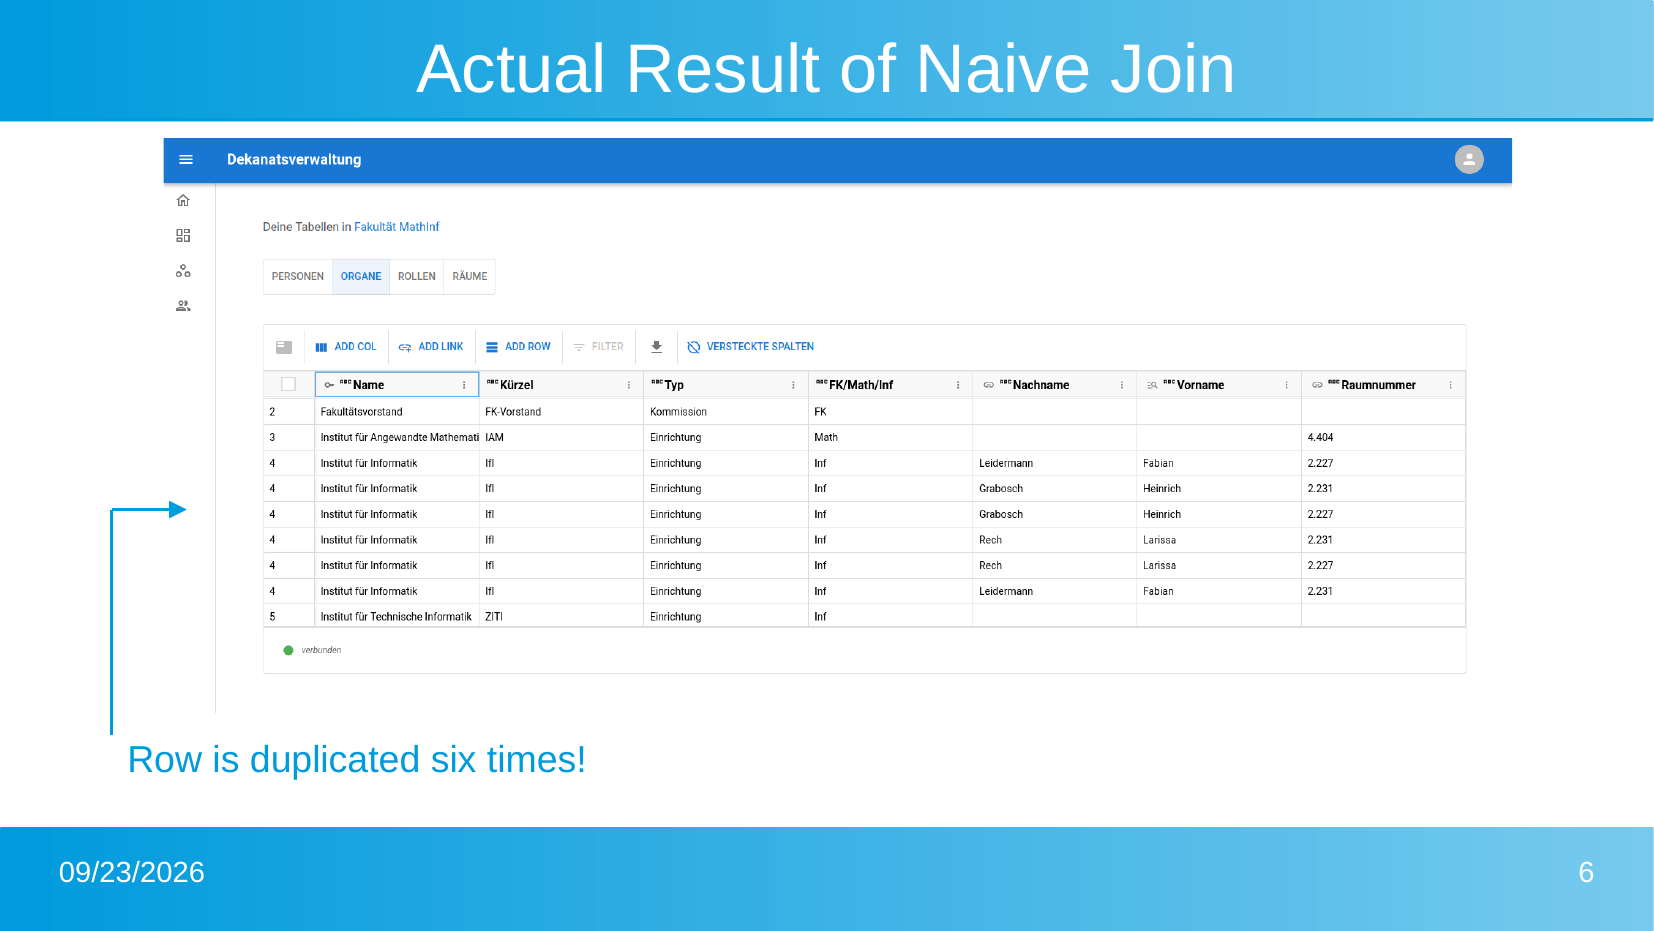

# Actual Result of Naive Join
Row is duplicated six times!
6